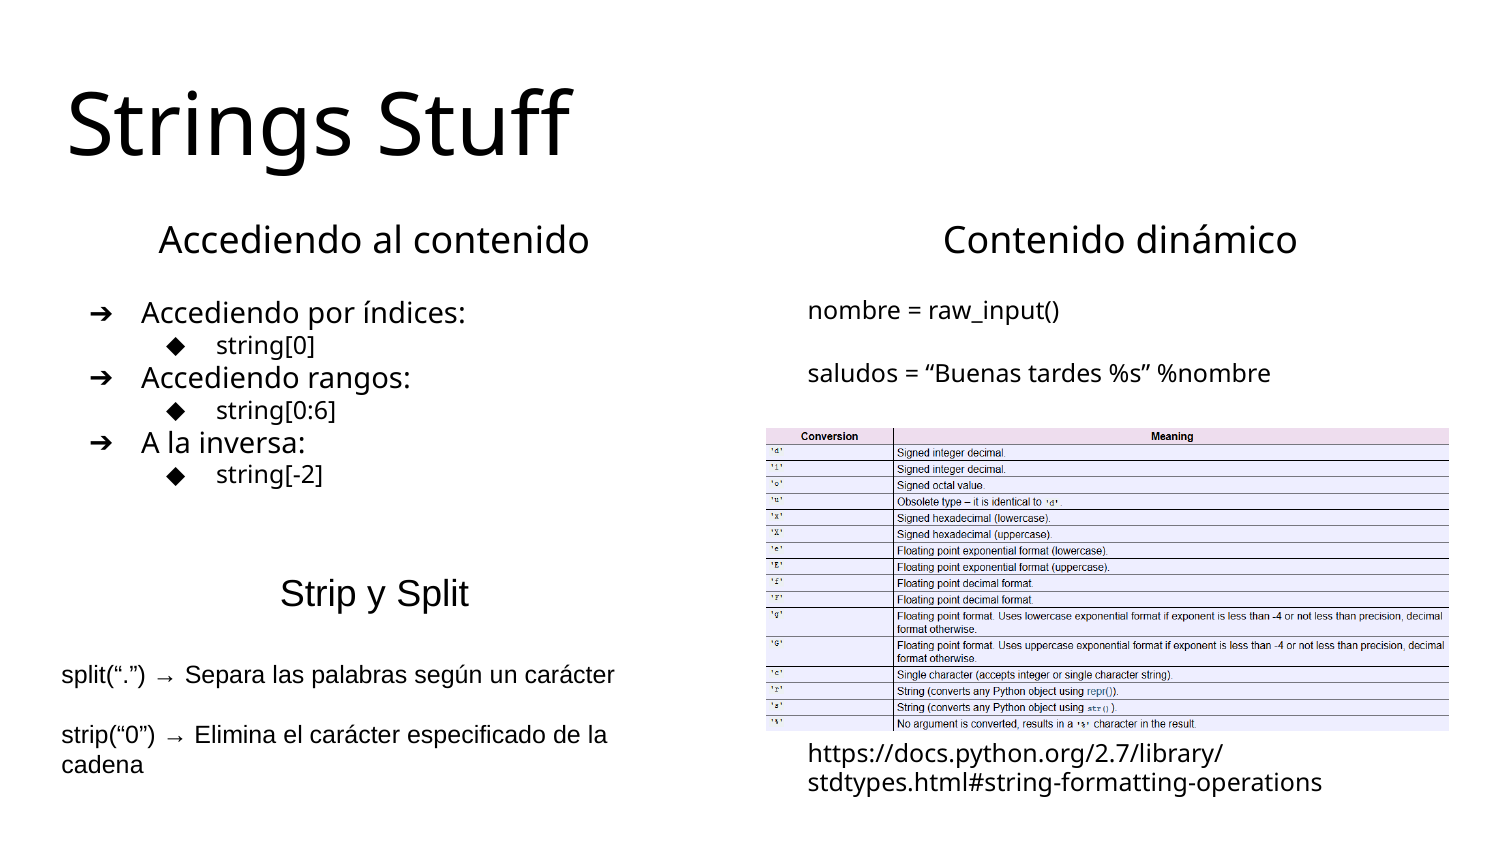

# Strings Stuff
Accediendo al contenido
Accediendo por índices:
string[0]
Accediendo rangos:
string[0:6]
A la inversa:
string[-2]
Contenido dinámico
nombre = raw_input()
saludos = “Buenas tardes %s” %nombre
https://docs.python.org/2.7/library/stdtypes.html#string-formatting-operations
Strip y Split
split(“.”) → Separa las palabras según un carácter
strip(“0”) → Elimina el carácter especificado de la cadena